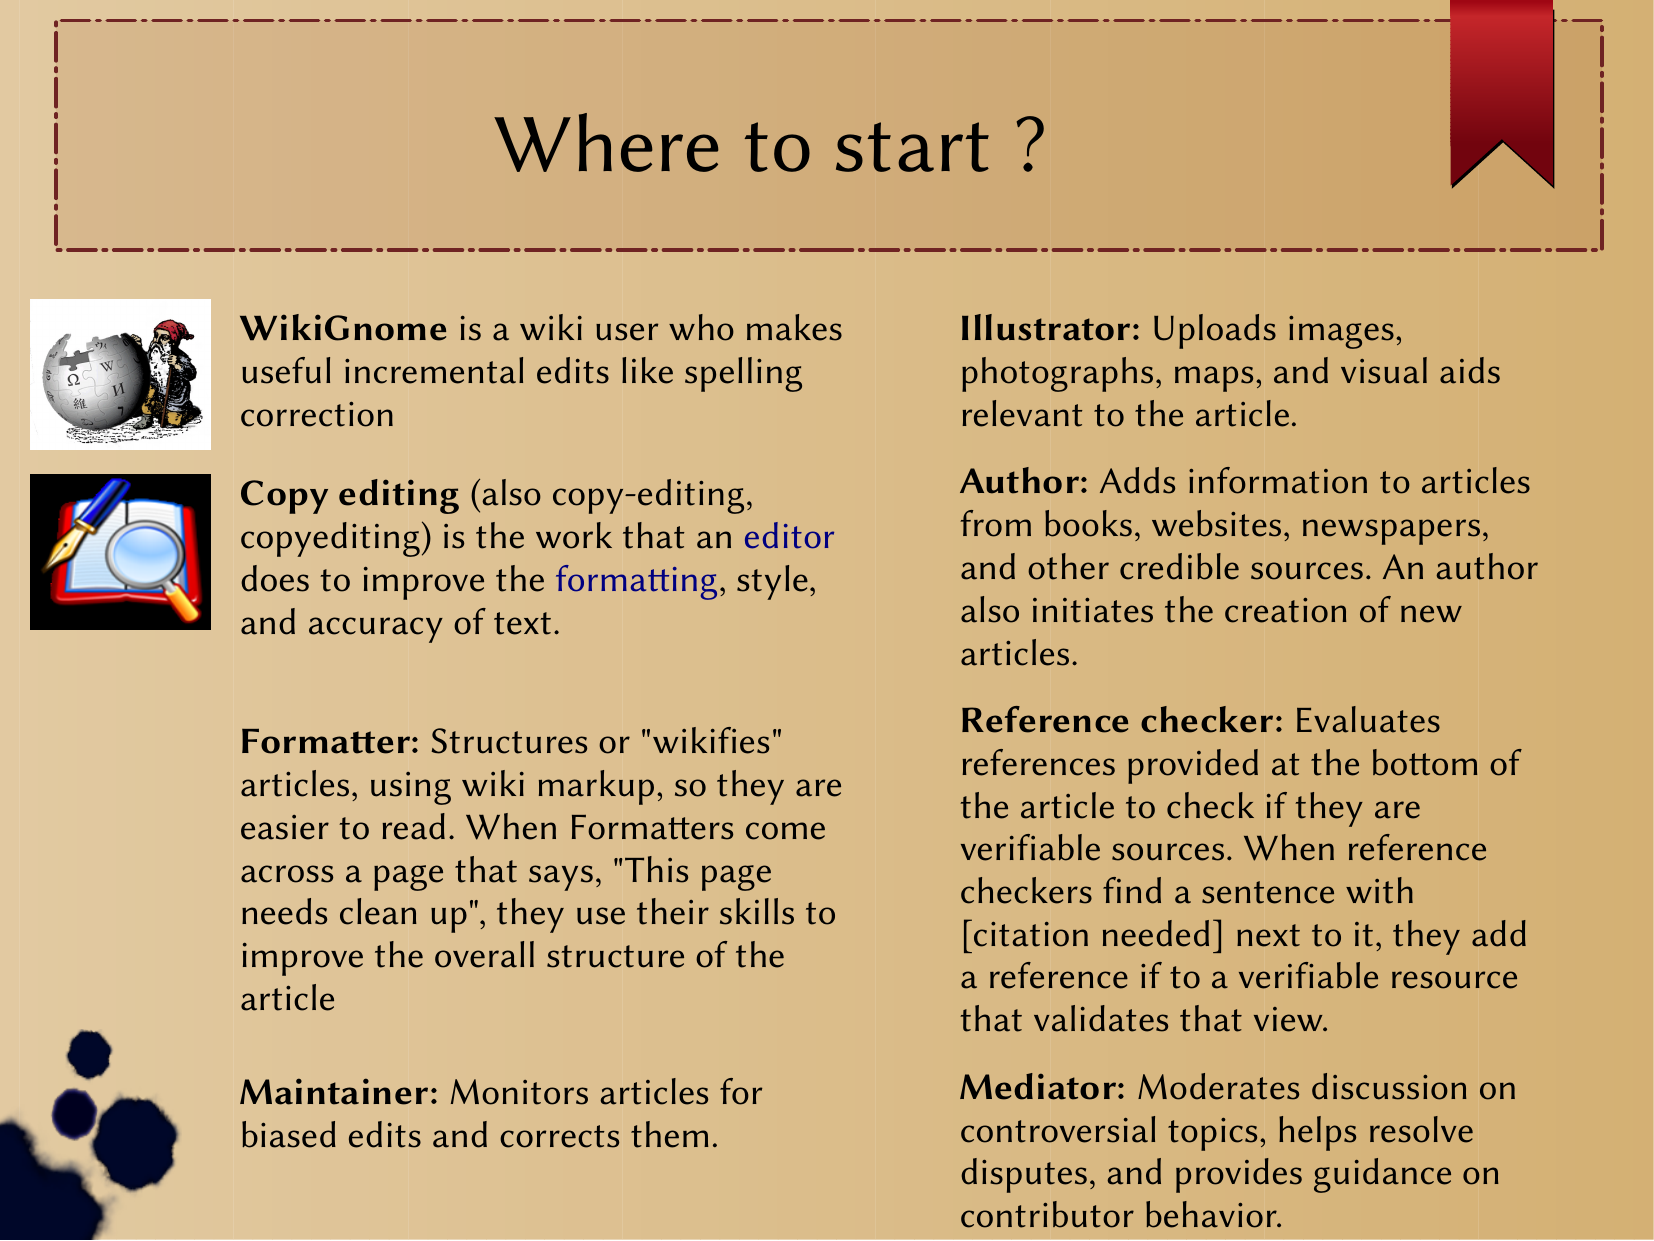

Where to start ?
WikiGnome is a wiki user who makes useful incremental edits like spelling correction
Illustrator: Uploads images, photographs, maps, and visual aids relevant to the article.
Author: Adds information to articles from books, websites, newspapers, and other credible sources. An author also initiates the creation of new articles.
Reference checker: Evaluates references provided at the bottom of the article to check if they are verifiable sources. When reference checkers find a sentence with [citation needed] next to it, they add a reference if to a verifiable resource that validates that view.
Mediator: Moderates discussion on controversial topics, helps resolve disputes, and provides guidance on contributor behavior.
Copy editing (also copy-editing, copyediting) is the work that an editor does to improve the formatting, style, and accuracy of text.
Formatter: Structures or "wikifies" articles, using wiki markup, so they are easier to read. When Formatters come across a page that says, "This page needs clean up", they use their skills to improve the overall structure of the article
Maintainer: Monitors articles for biased edits and corrects them.